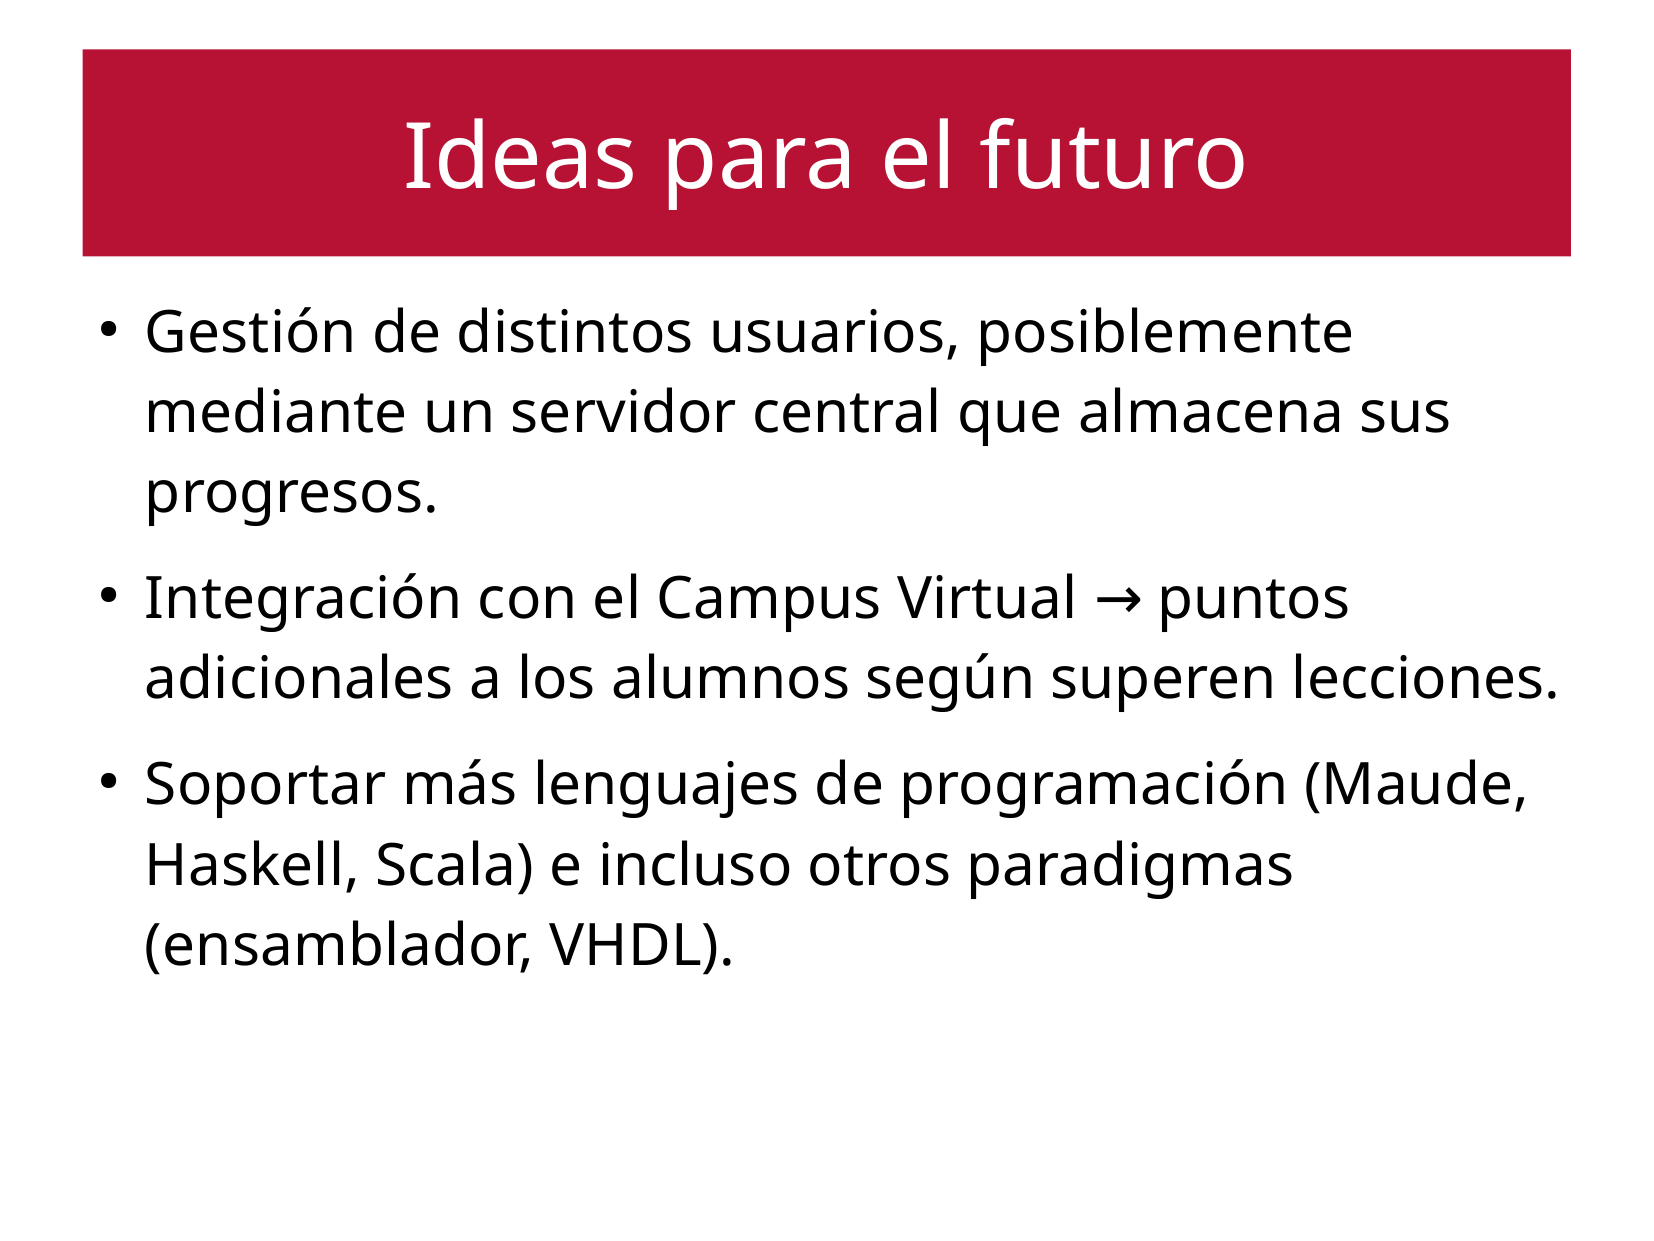

# Ideas para el futuro
Gestión de distintos usuarios, posiblemente mediante un servidor central que almacena sus progresos.
Integración con el Campus Virtual → puntos adicionales a los alumnos según superen lecciones.
Soportar más lenguajes de programación (Maude, Haskell, Scala) e incluso otros paradigmas (ensamblador, VHDL).